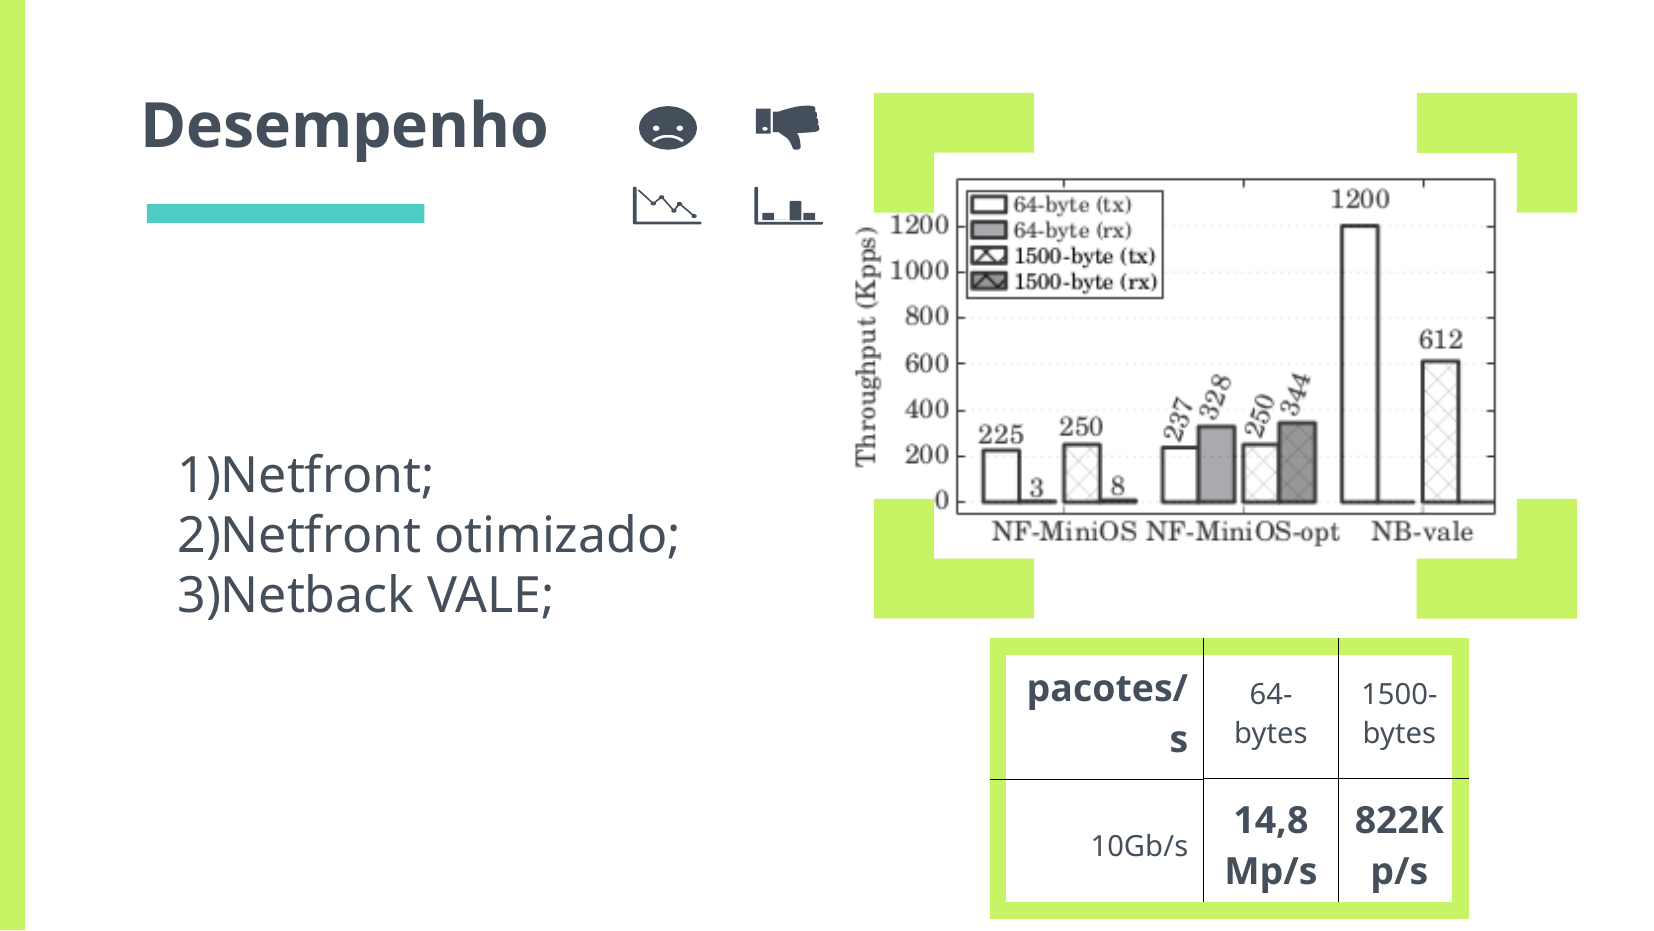

# Desempenho
Netfront;
Netfront otimizado;
Netback VALE;
| pacotes/s | 64-bytes | 1500-bytes |
| --- | --- | --- |
| 10Gb/s | 14,8Mp/s | 822Kp/s |